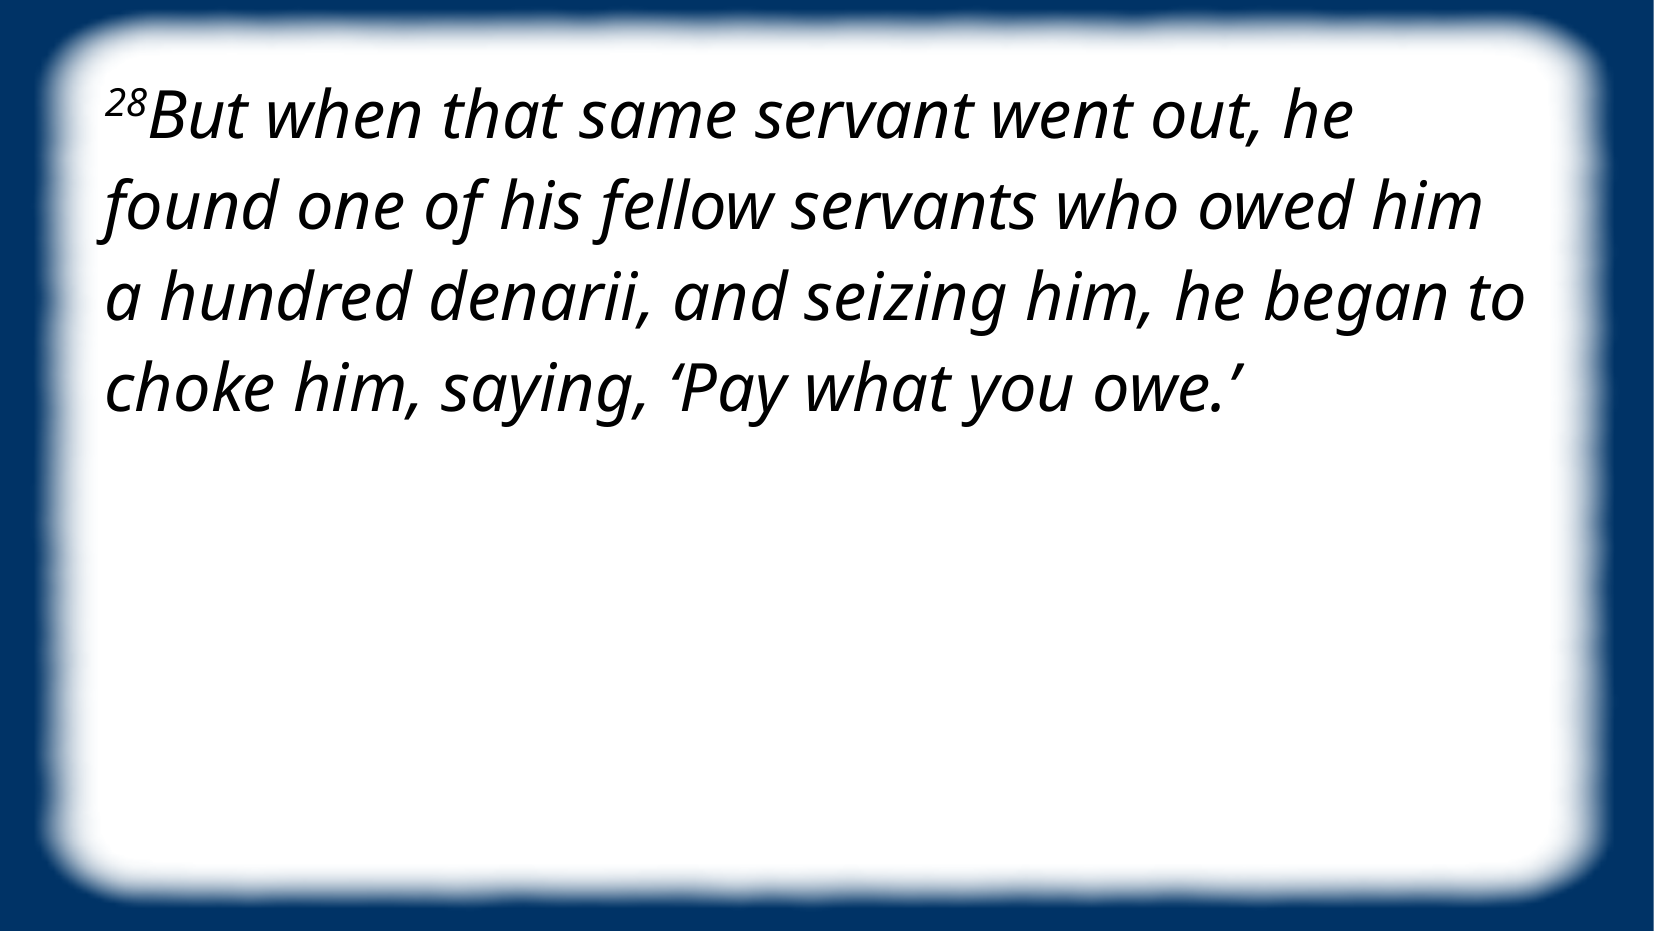

28But when that same servant went out, he found one of his fellow servants who owed him a hundred denarii, and seizing him, he began to choke him, saying, ‘Pay what you owe.’